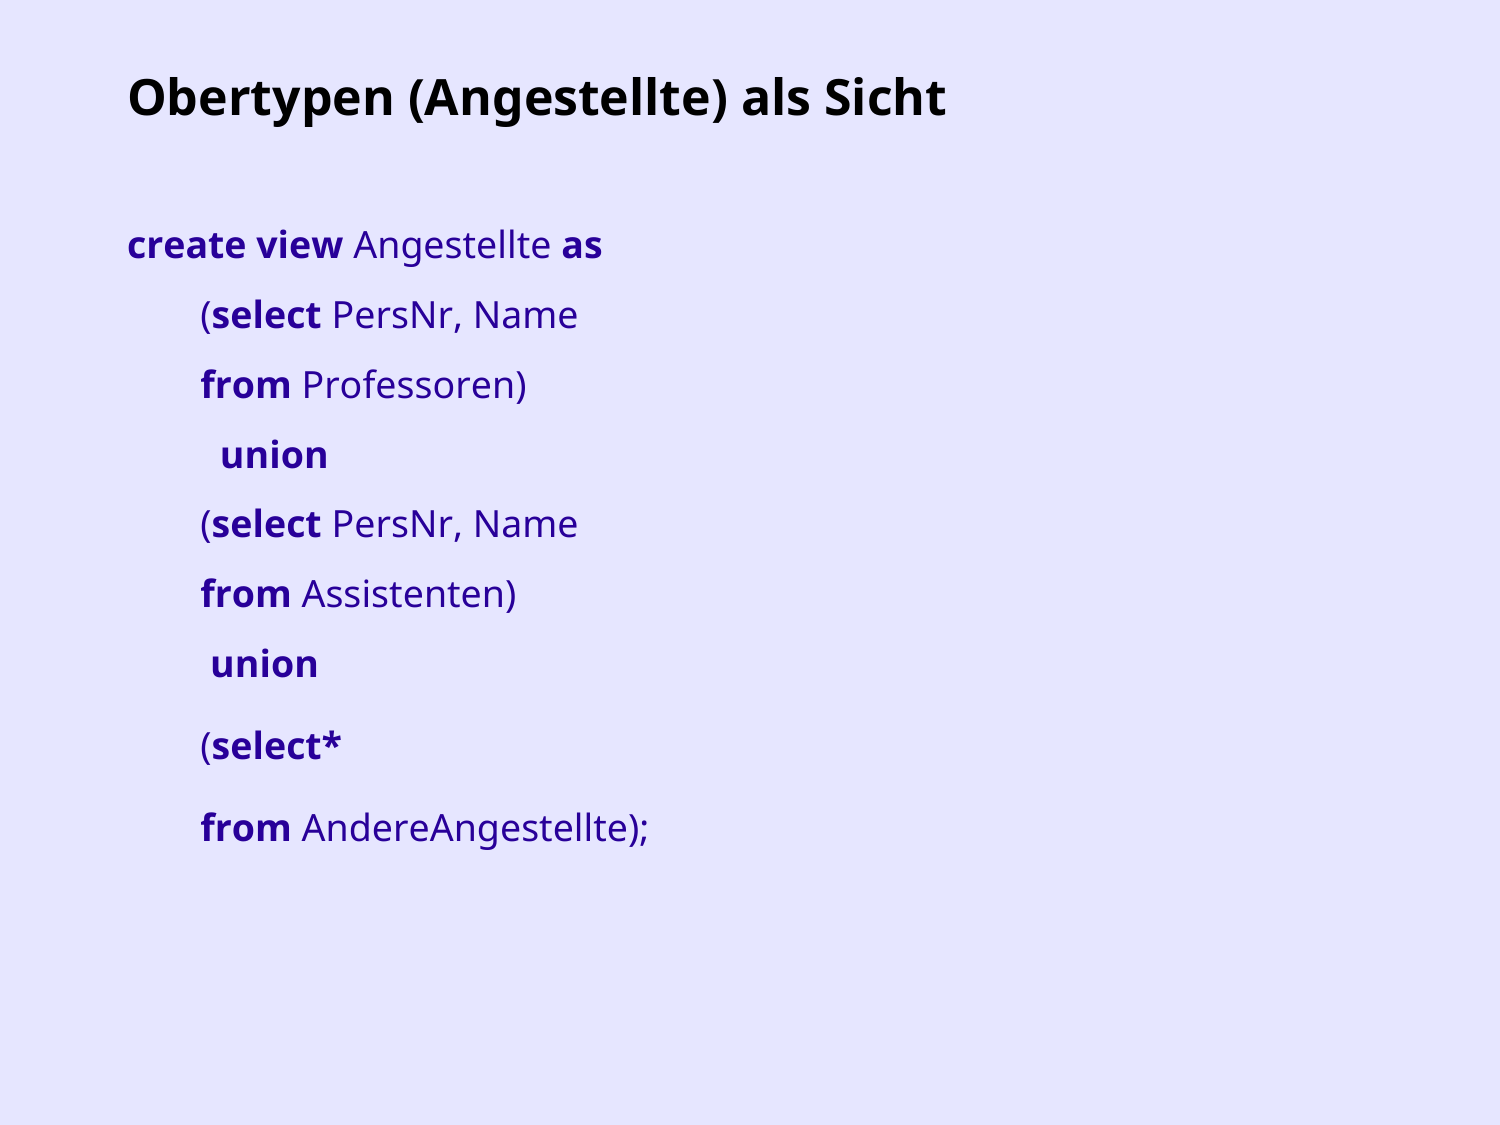

Obertypen (Angestellte) als Sicht
create view Angestellte as
	(select PersNr, Name
	from Professoren)‏
	 union
	(select PersNr, Name
	from Assistenten)‏
	 union
	(select*
	from AndereAngestellte);